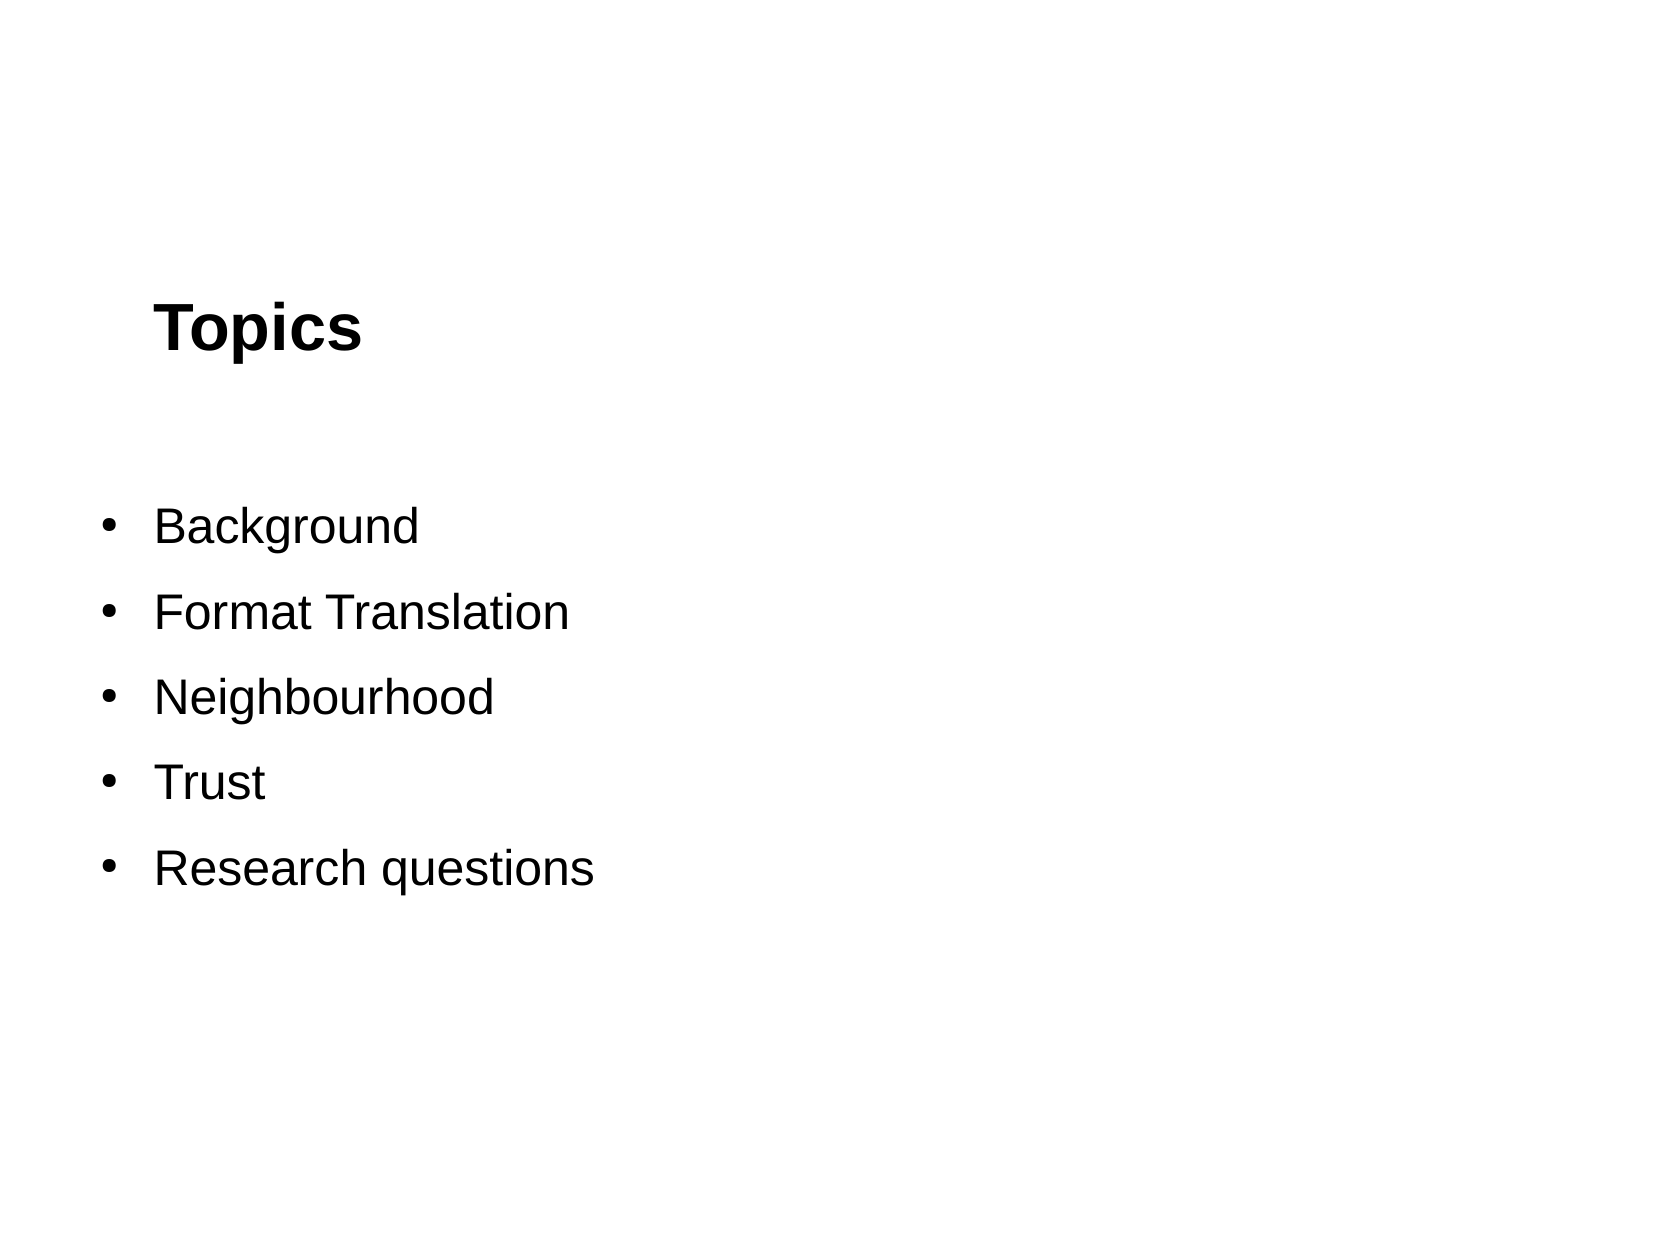

# Topics
Background
Format Translation
Neighbourhood
Trust
Research questions